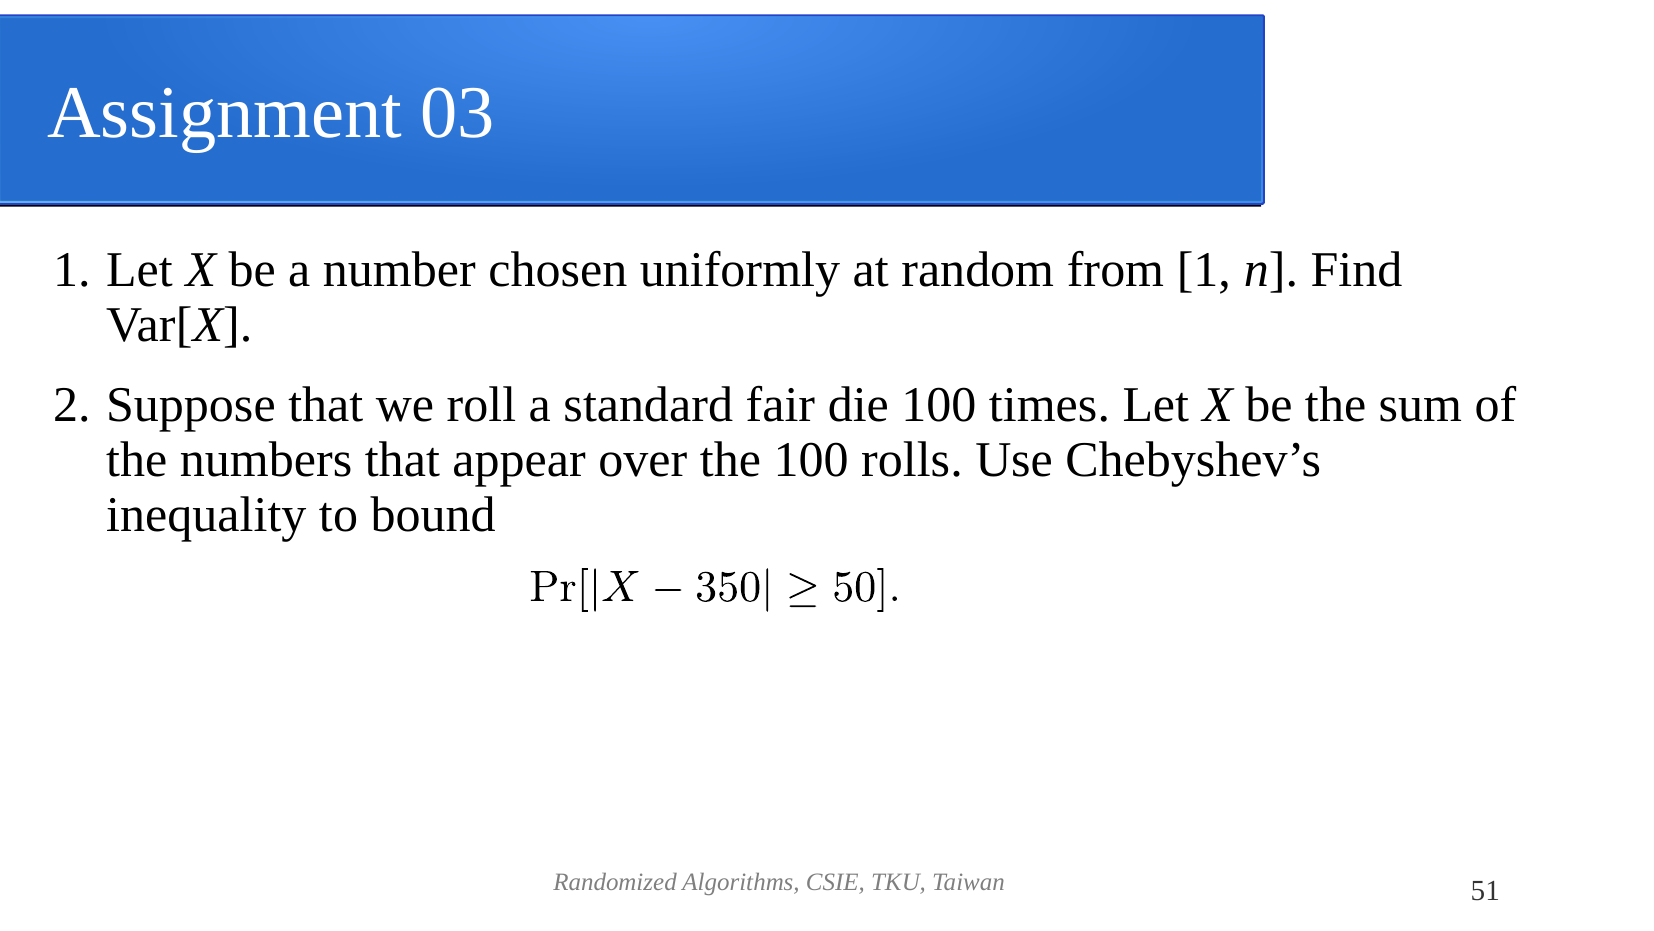

# Assignment 03
Let X be a number chosen uniformly at random from [1, n]. Find Var[X].
Suppose that we roll a standard fair die 100 times. Let X be the sum of the numbers that appear over the 100 rolls. Use Chebyshev’s inequality to bound
Randomized Algorithms, CSIE, TKU, Taiwan
51